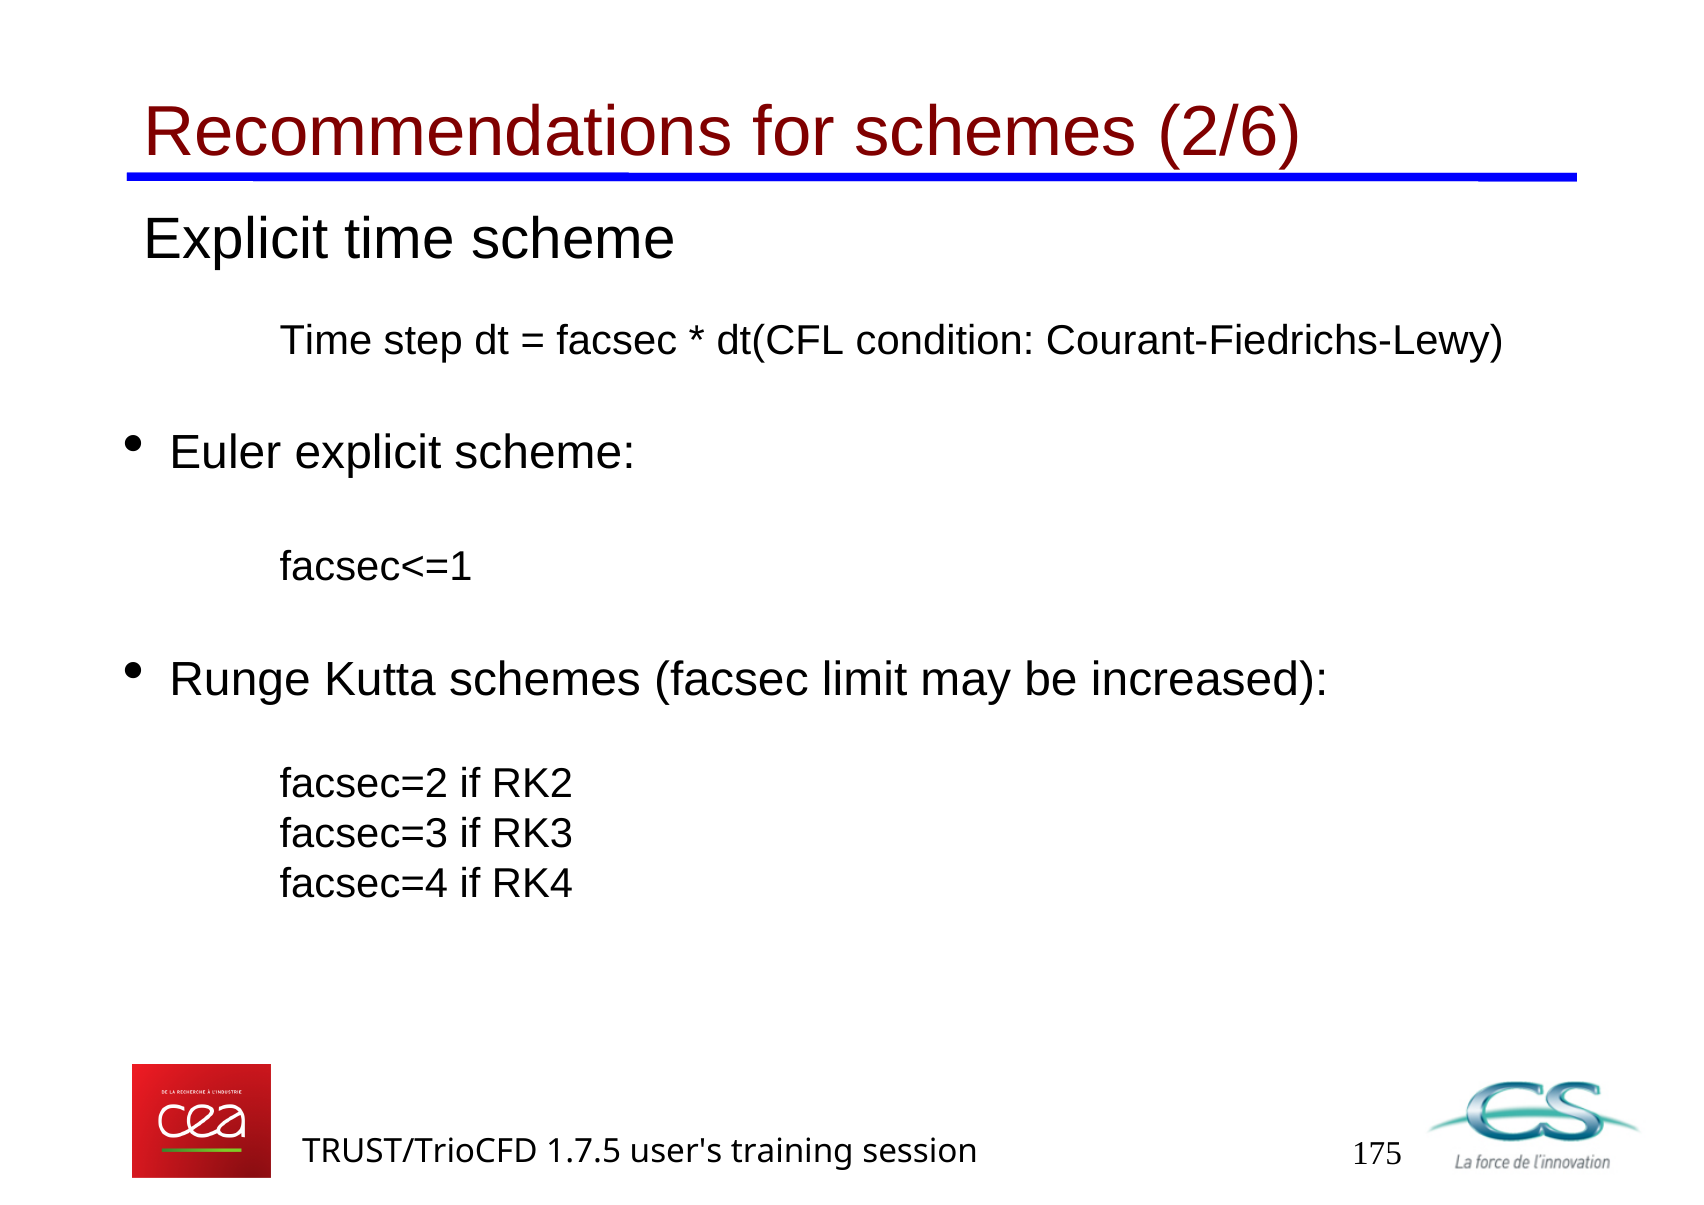

# Recommendations for schemes (2/6)
Time step dt = facsec * dt(CFL condition: Courant-Fiedrichs-Lewy)
Euler explicit scheme:
facsec<=1
Runge Kutta schemes (facsec limit may be increased):
facsec=2 if RK2
facsec=3 if RK3
facsec=4 if RK4
Explicit time scheme
TRUST/TrioCFD 1.7.5 user's training session
175